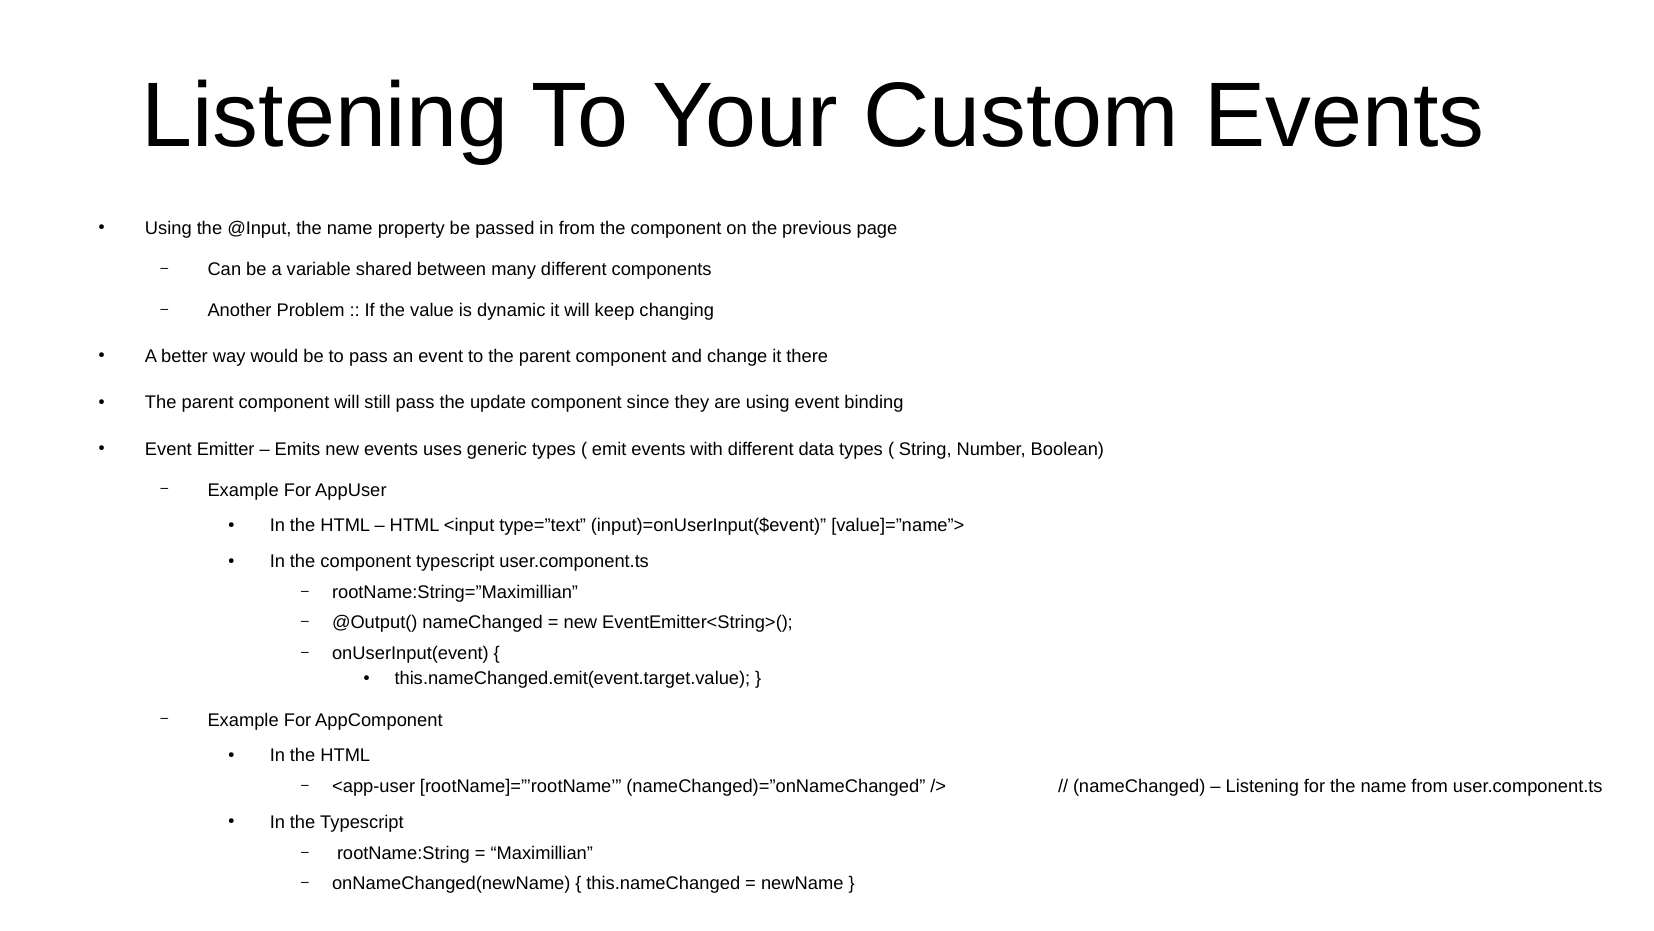

# Listening To Your Custom Events
Using the @Input, the name property be passed in from the component on the previous page
Can be a variable shared between many different components
Another Problem :: If the value is dynamic it will keep changing
A better way would be to pass an event to the parent component and change it there
The parent component will still pass the update component since they are using event binding
Event Emitter – Emits new events uses generic types ( emit events with different data types ( String, Number, Boolean)
Example For AppUser
In the HTML – HTML <input type=”text” (input)=onUserInput($event)” [value]=”name”>
In the component typescript user.component.ts
rootName:String=”Maximillian”
@Output() nameChanged = new EventEmitter<String>();
onUserInput(event) {
this.nameChanged.emit(event.target.value); }
Example For AppComponent
In the HTML
<app-user [rootName]=”’rootName’” (nameChanged)=”onNameChanged” /> 		// (nameChanged) – Listening for the name from user.component.ts
In the Typescript
 rootName:String = “Maximillian”
onNameChanged(newName) { this.nameChanged = newName }